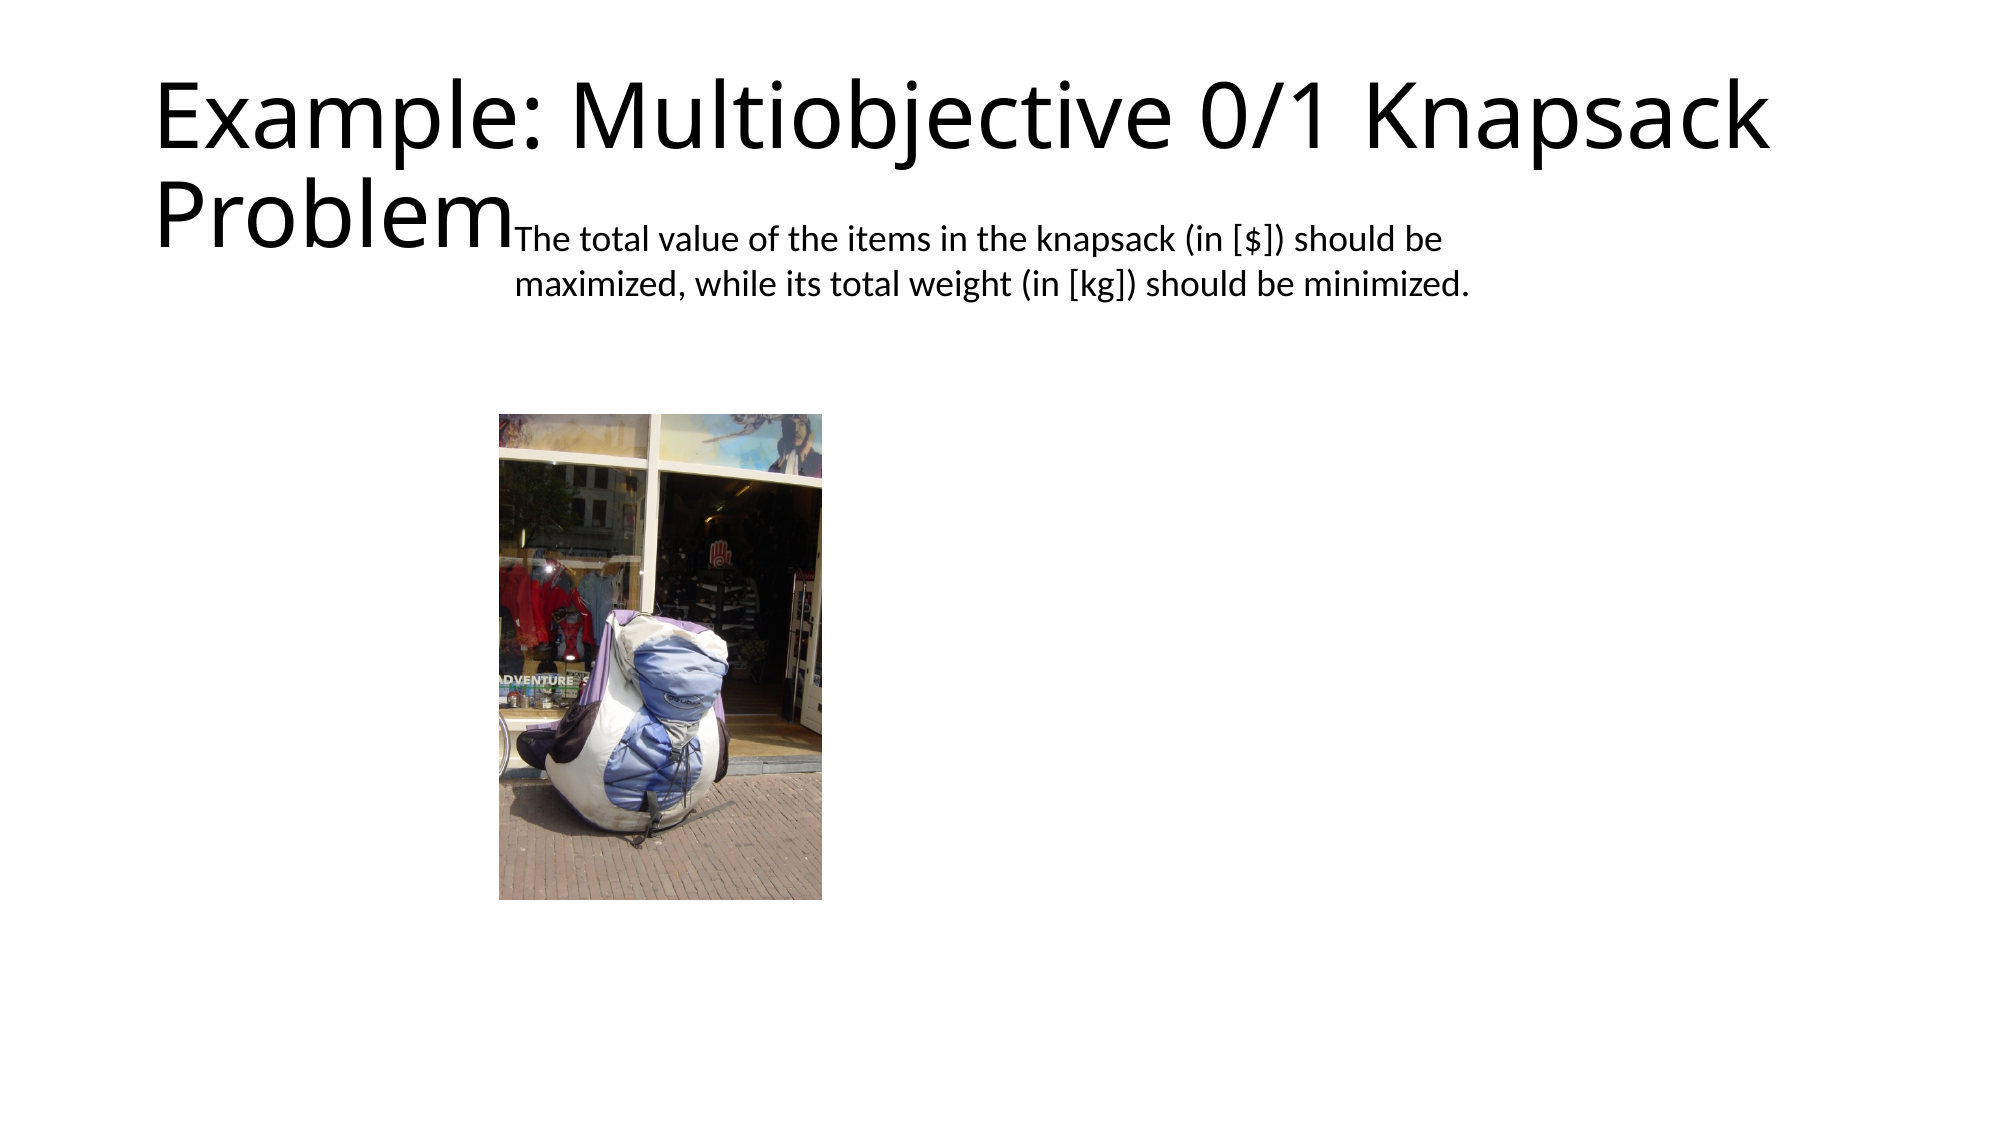

# Example: Multiobjective 0/1 Knapsack Problem
The total value of the items in the knapsack (in [$]) should be maximized, while its total weight (in [kg]) should be minimized.